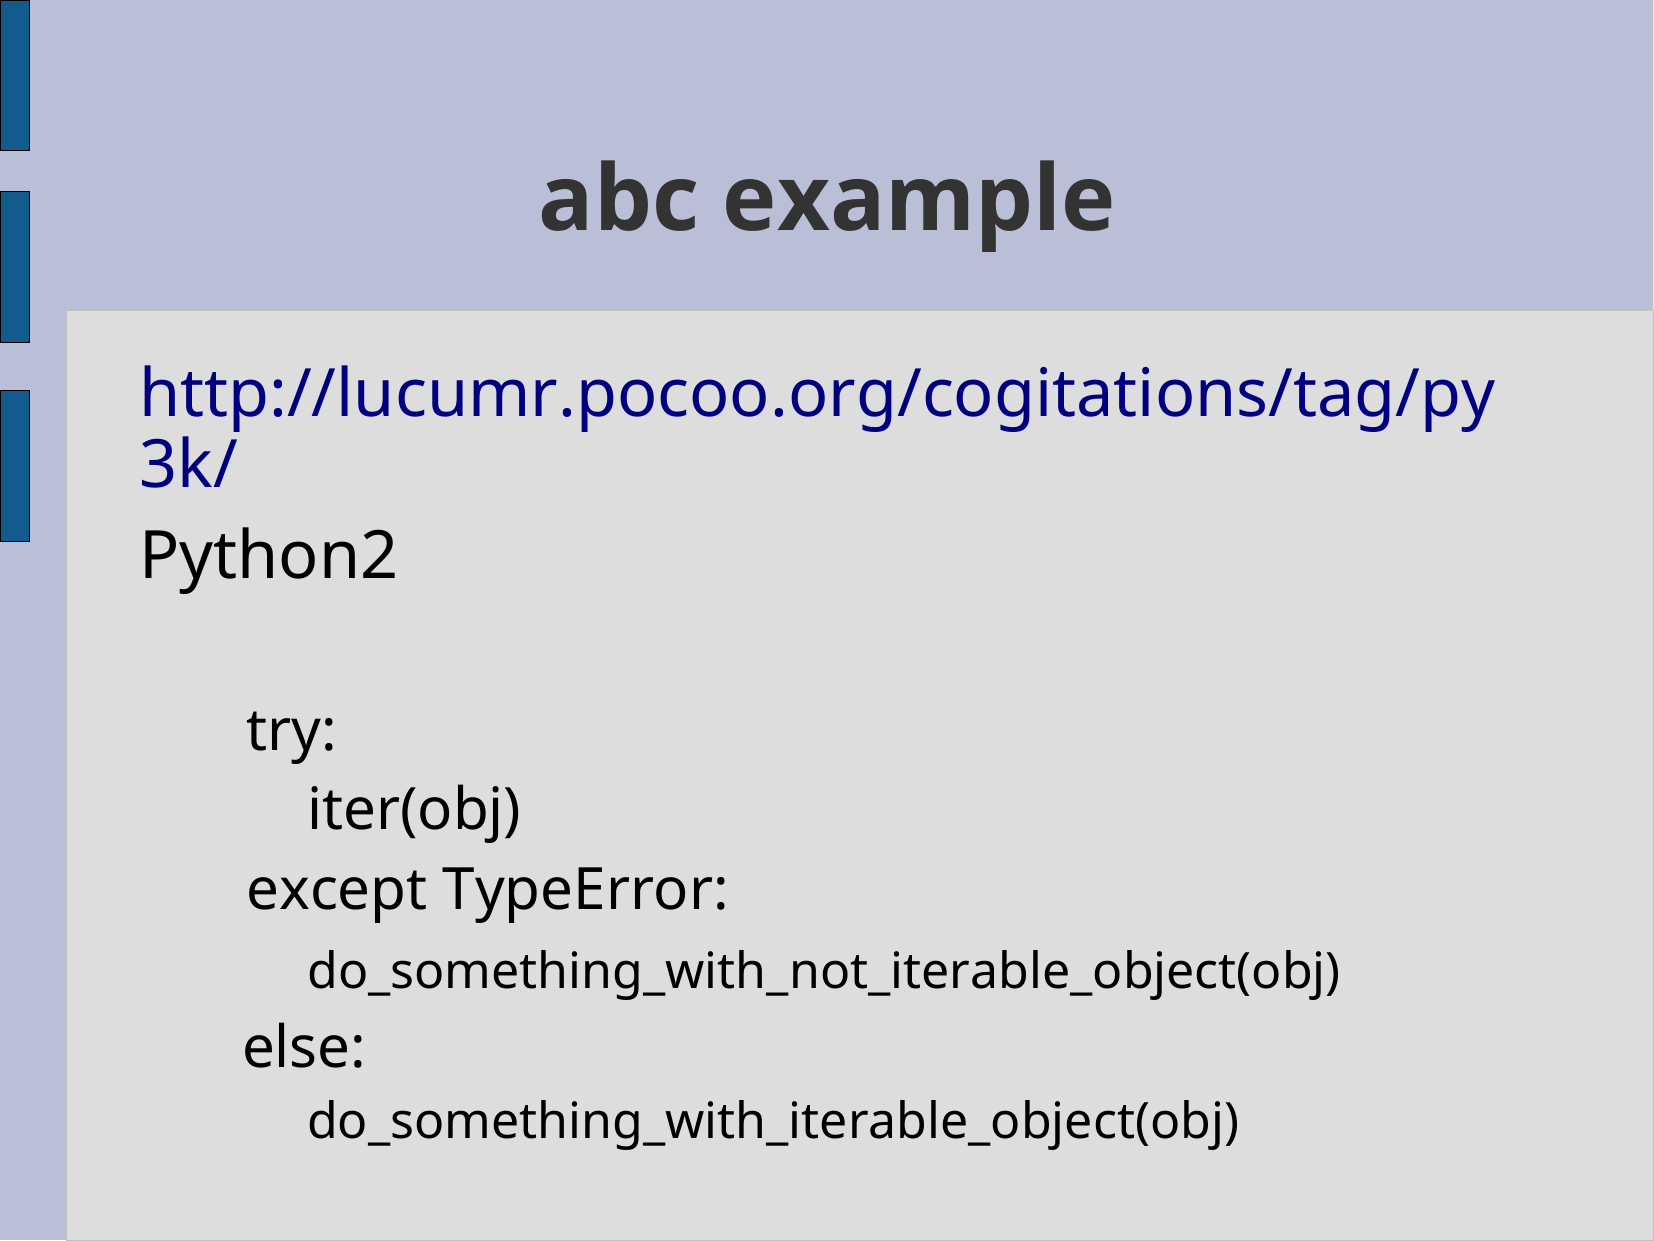

# abc example
http://lucumr.pocoo.org/cogitations/tag/py3k/
Python2
 try:
 iter(obj)
 except TypeError:
 do_something_with_not_iterable_object(obj)
 else:
 do_something_with_iterable_object(obj)